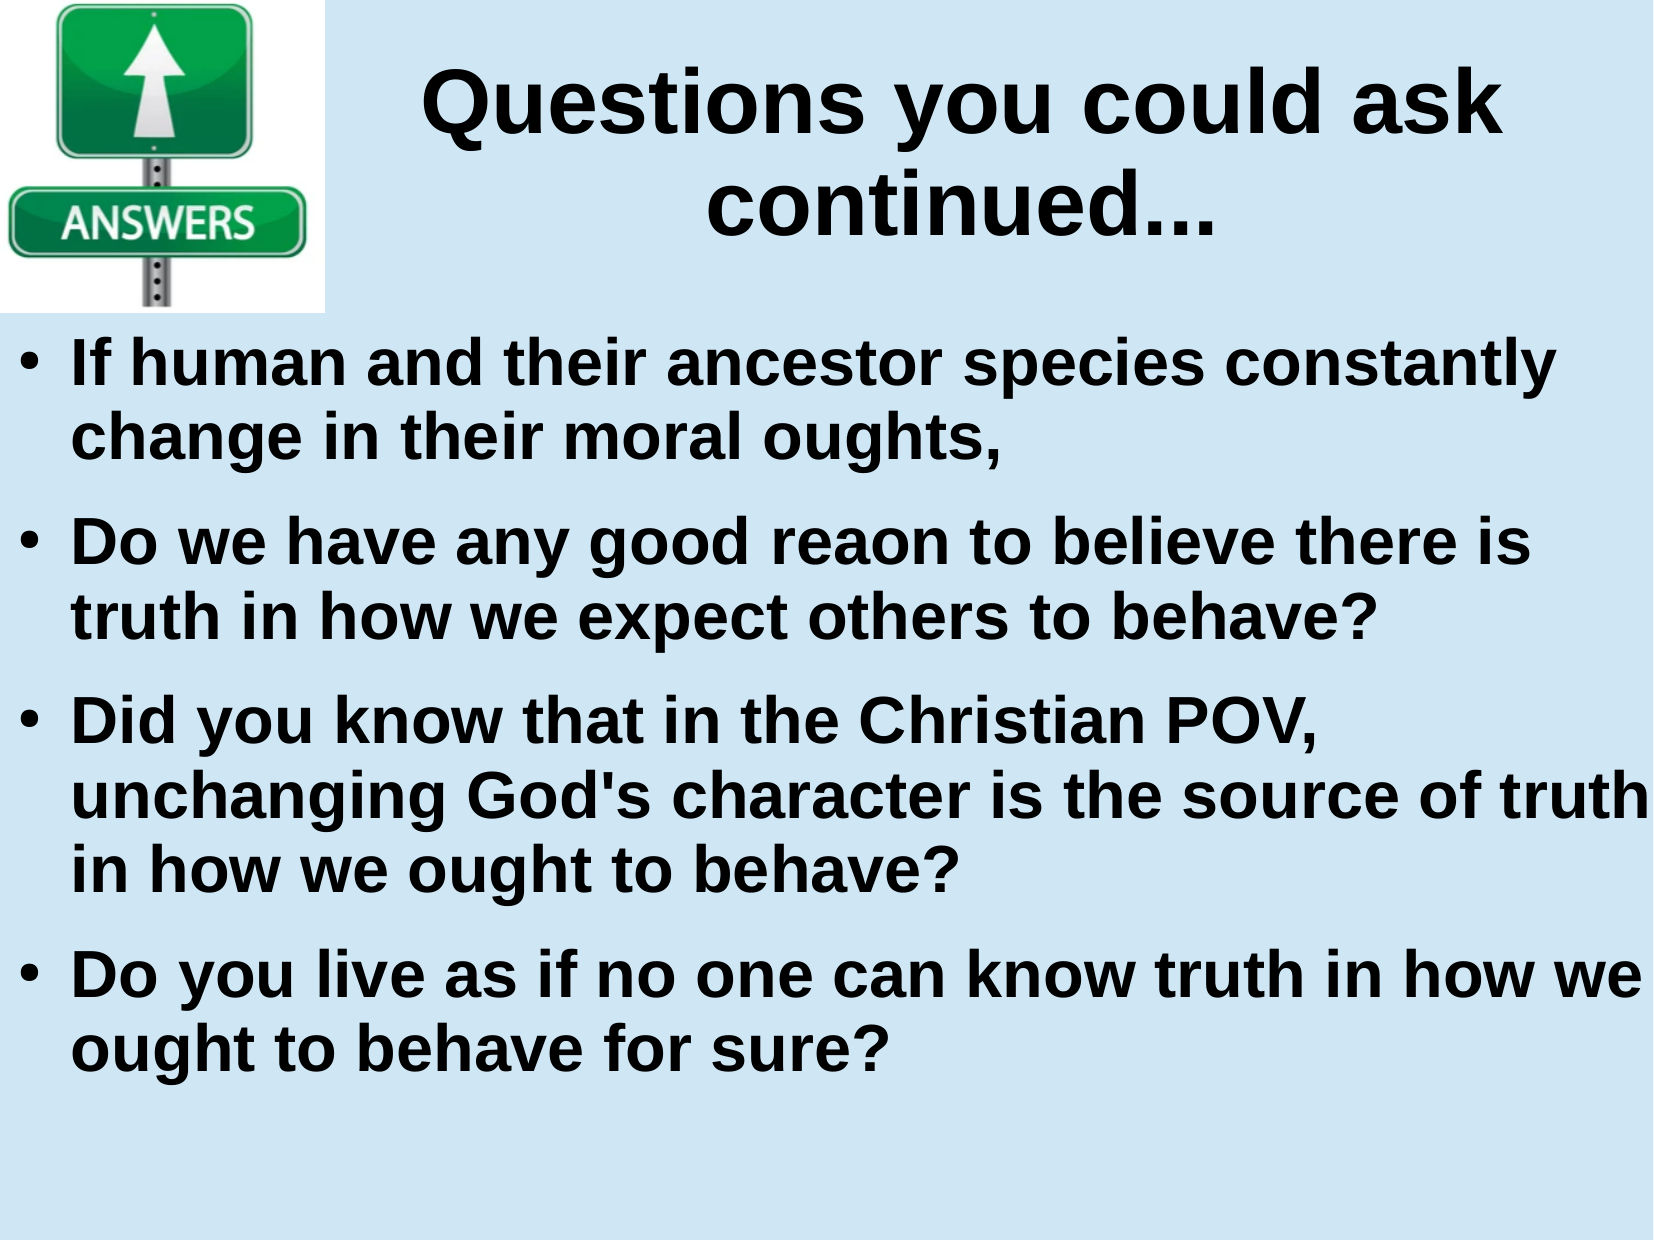

# Questions you could ask continued...
If human and their ancestor species constantly change in their moral oughts,
Do we have any good reaon to believe there is truth in how we expect others to behave?
Did you know that in the Christian POV, unchanging God's character is the source of truth in how we ought to behave?
Do you live as if no one can know truth in how we ought to behave for sure?